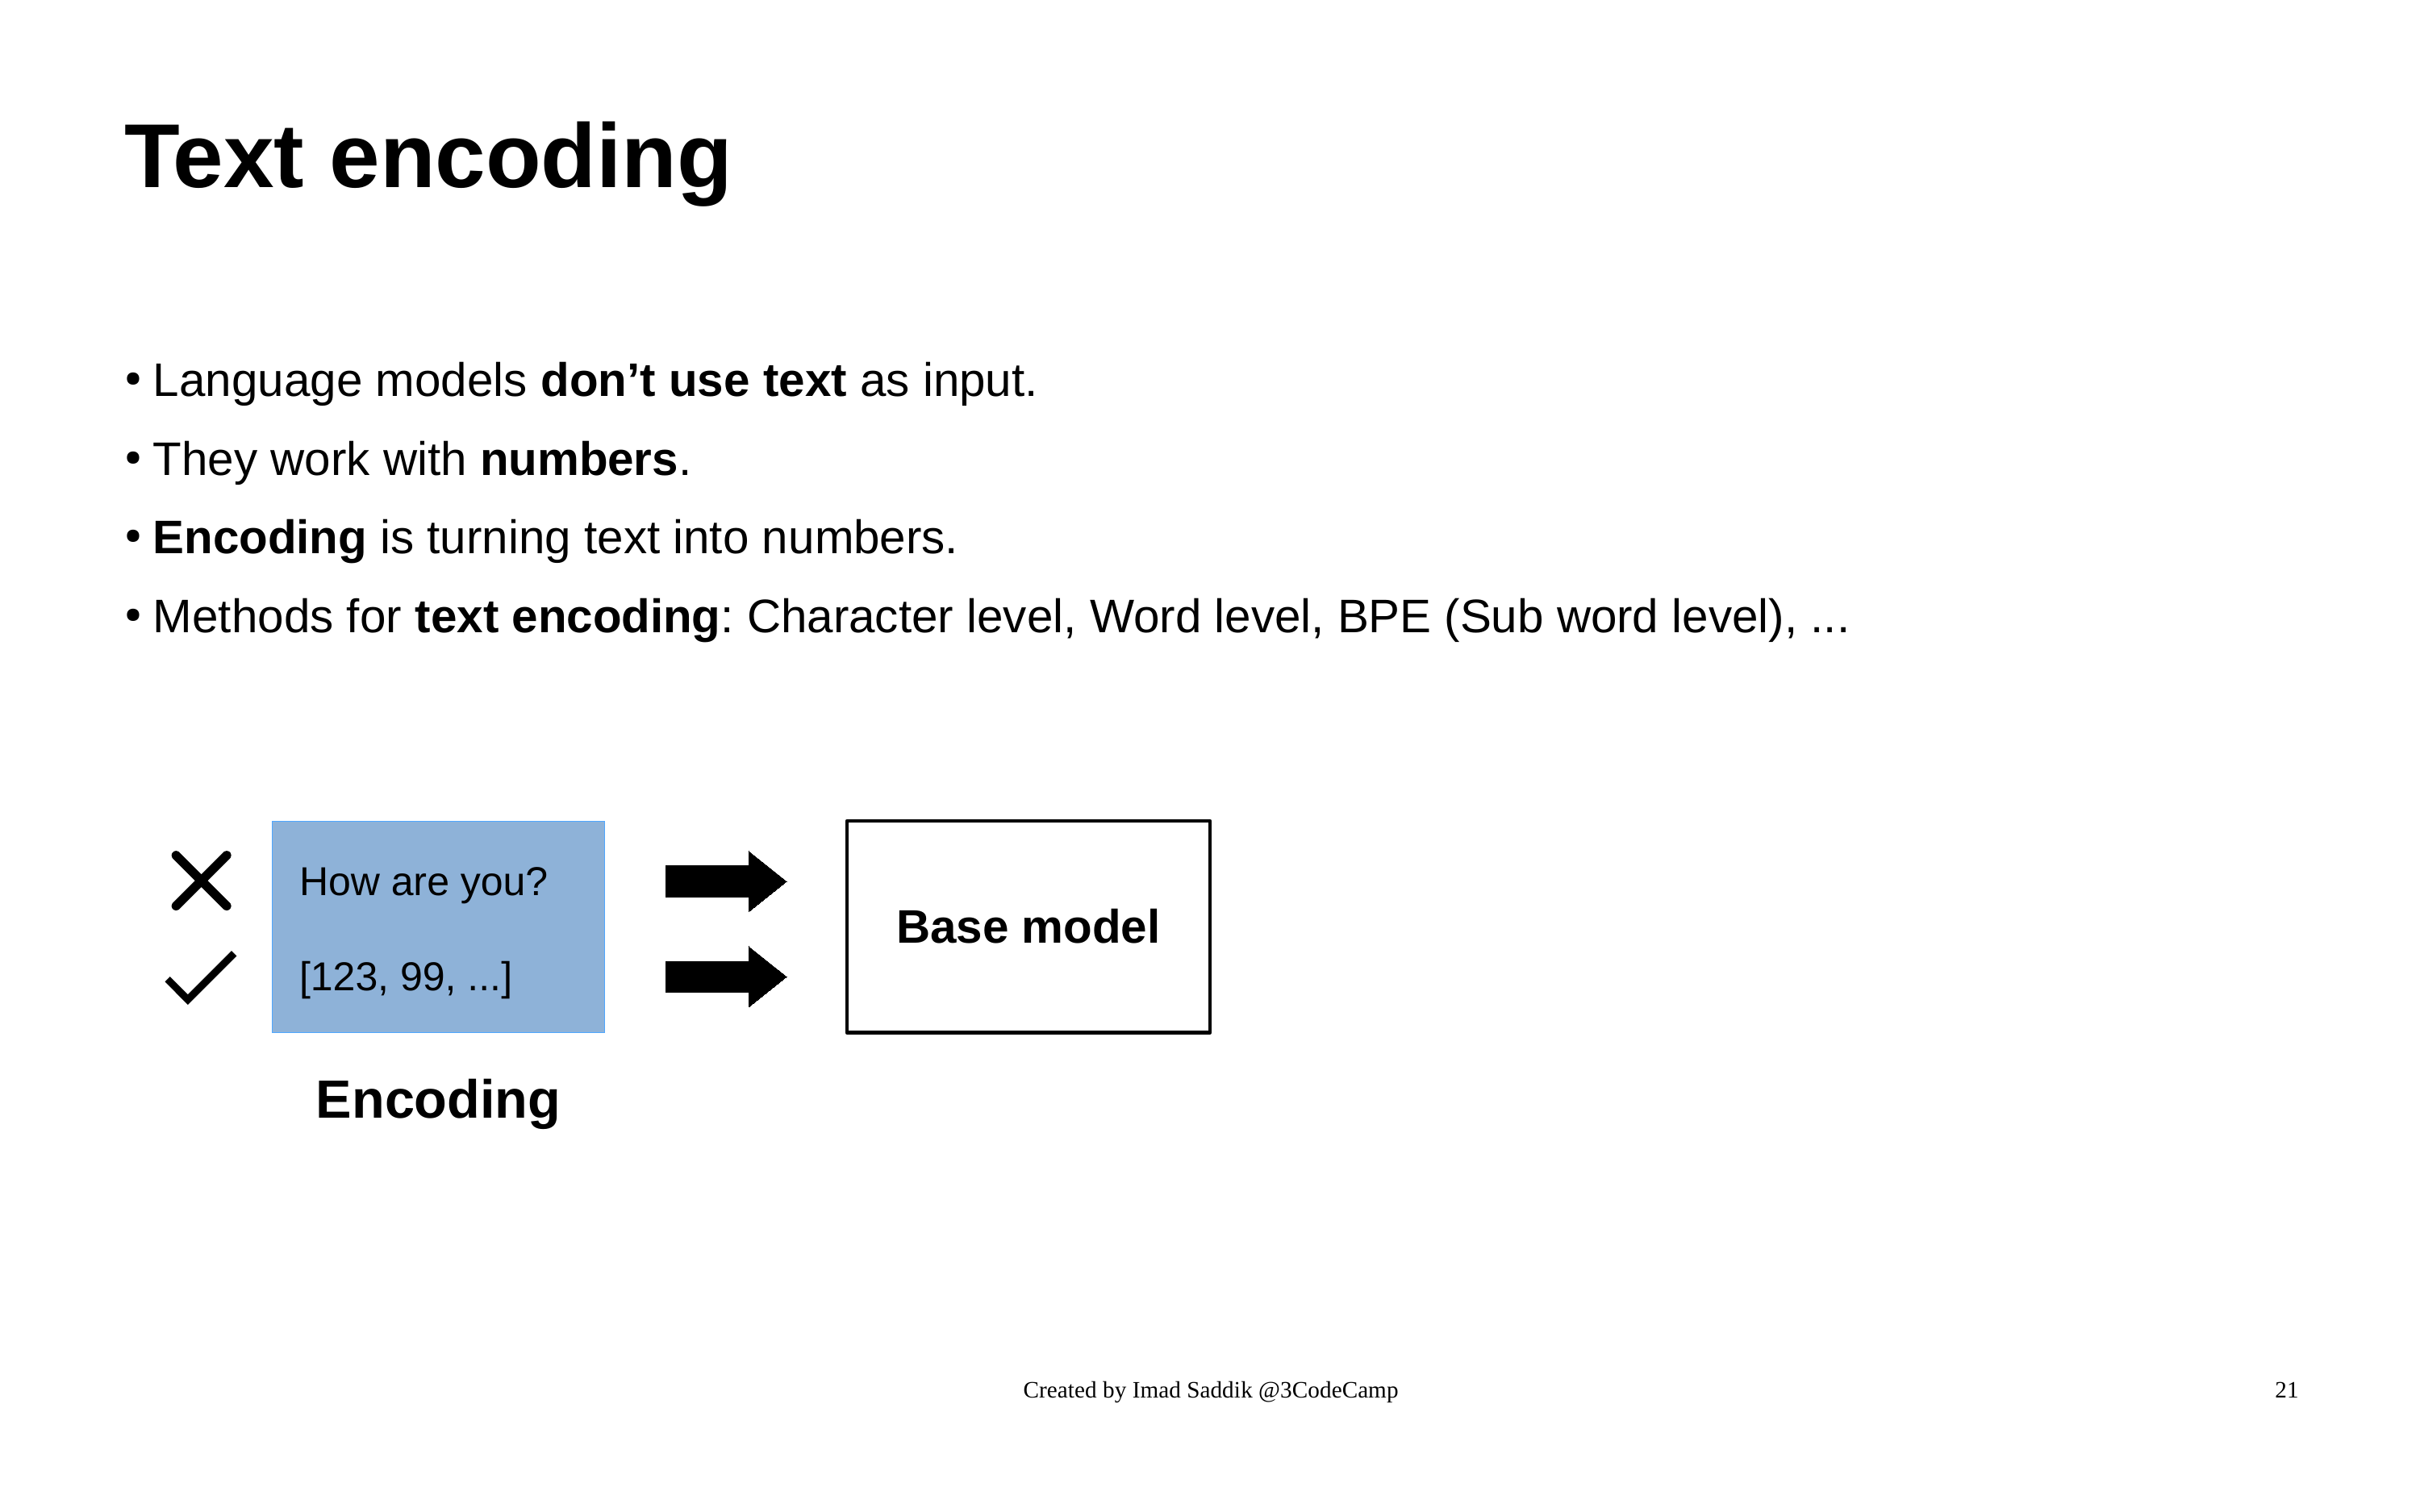

Text encoding
Language models don’t use text as input.
They work with numbers.
Encoding is turning text into numbers.
Methods for text encoding: Character level, Word level, BPE (Sub word level), ...
How are you?
Base model
[123, 99, ...]
Encoding
Created by Imad Saddik @3CodeCamp
21